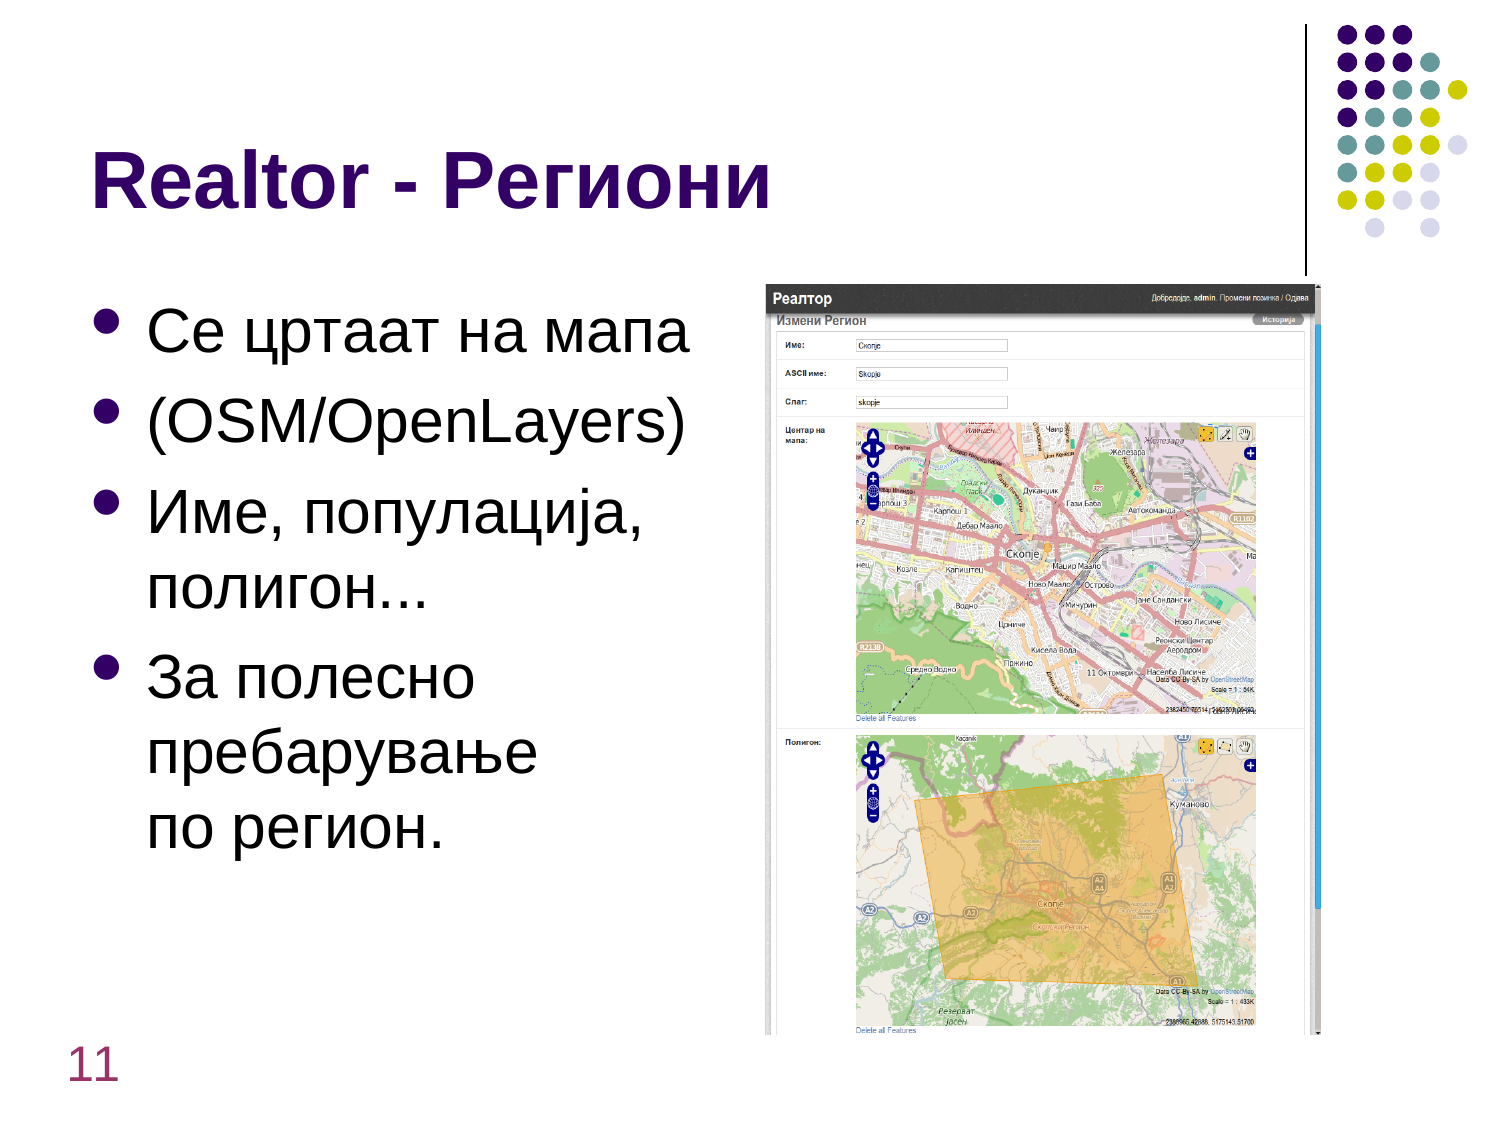

# Realtor - Региони
Се цртаат на мапа
(OSM/OpenLayers)
Име, популација,
полигон...
За полесно
пребарување
по регион.